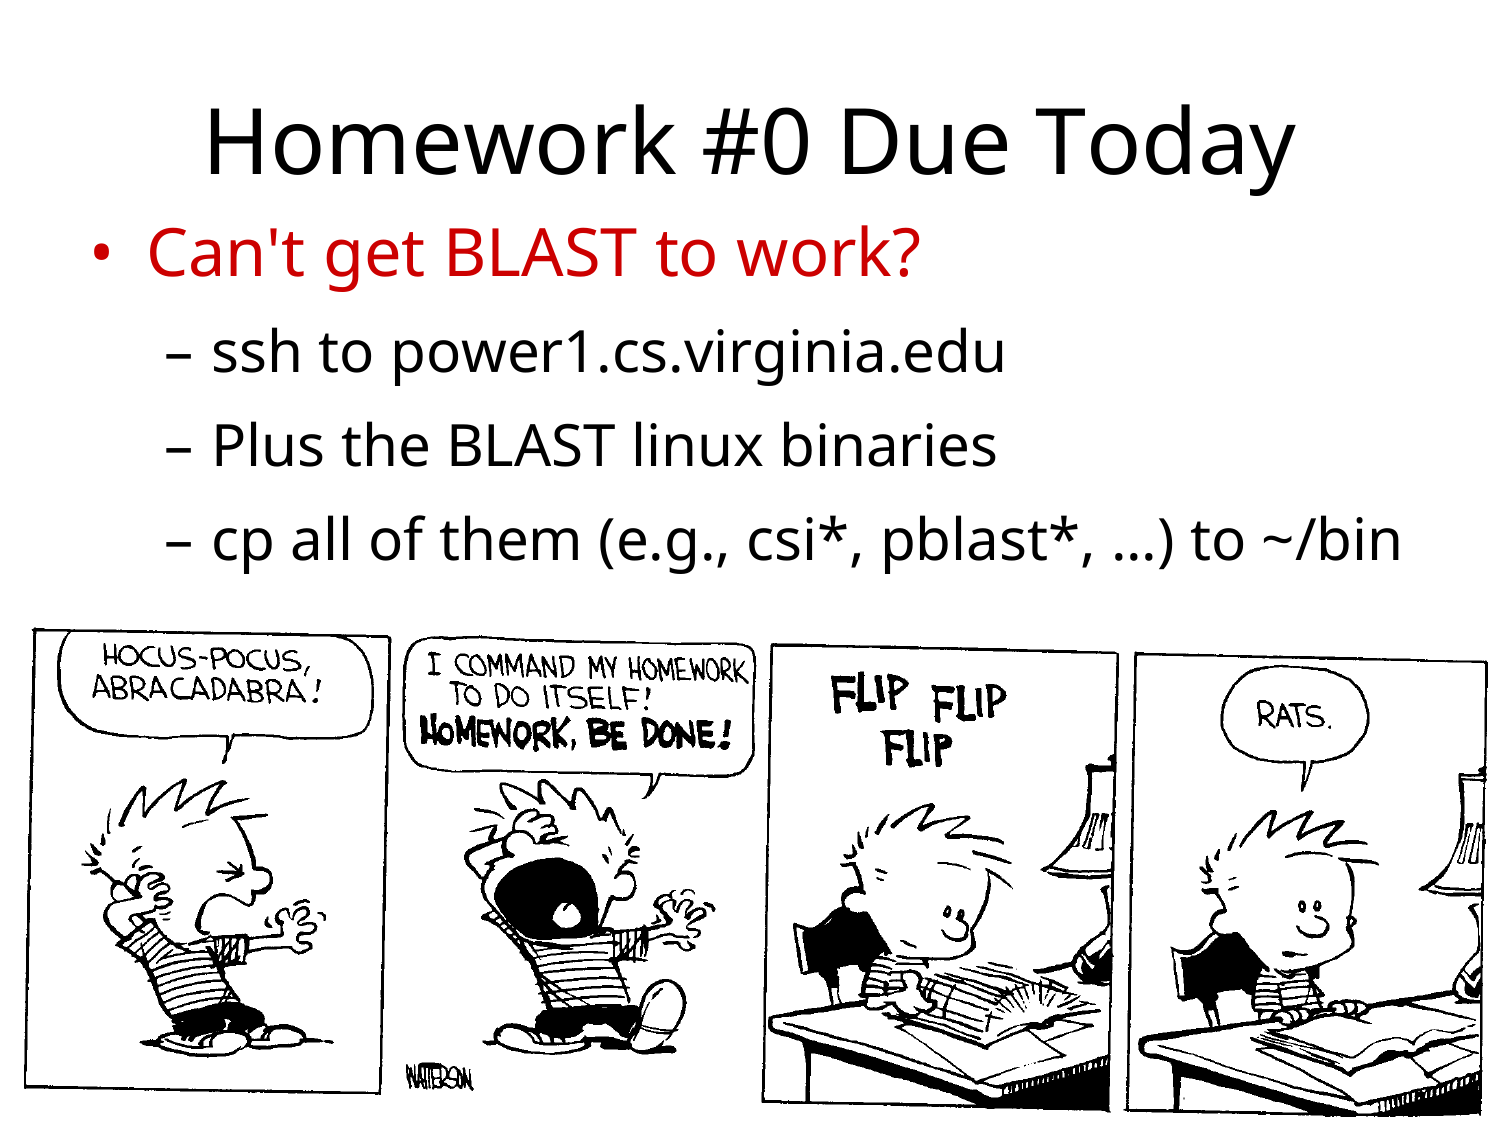

# Homework #0 Due Today
Can't get BLAST to work?
ssh to power1.cs.virginia.edu
Plus the BLAST linux binaries
cp all of them (e.g., csi*, pblast*, ...) to ~/bin
5